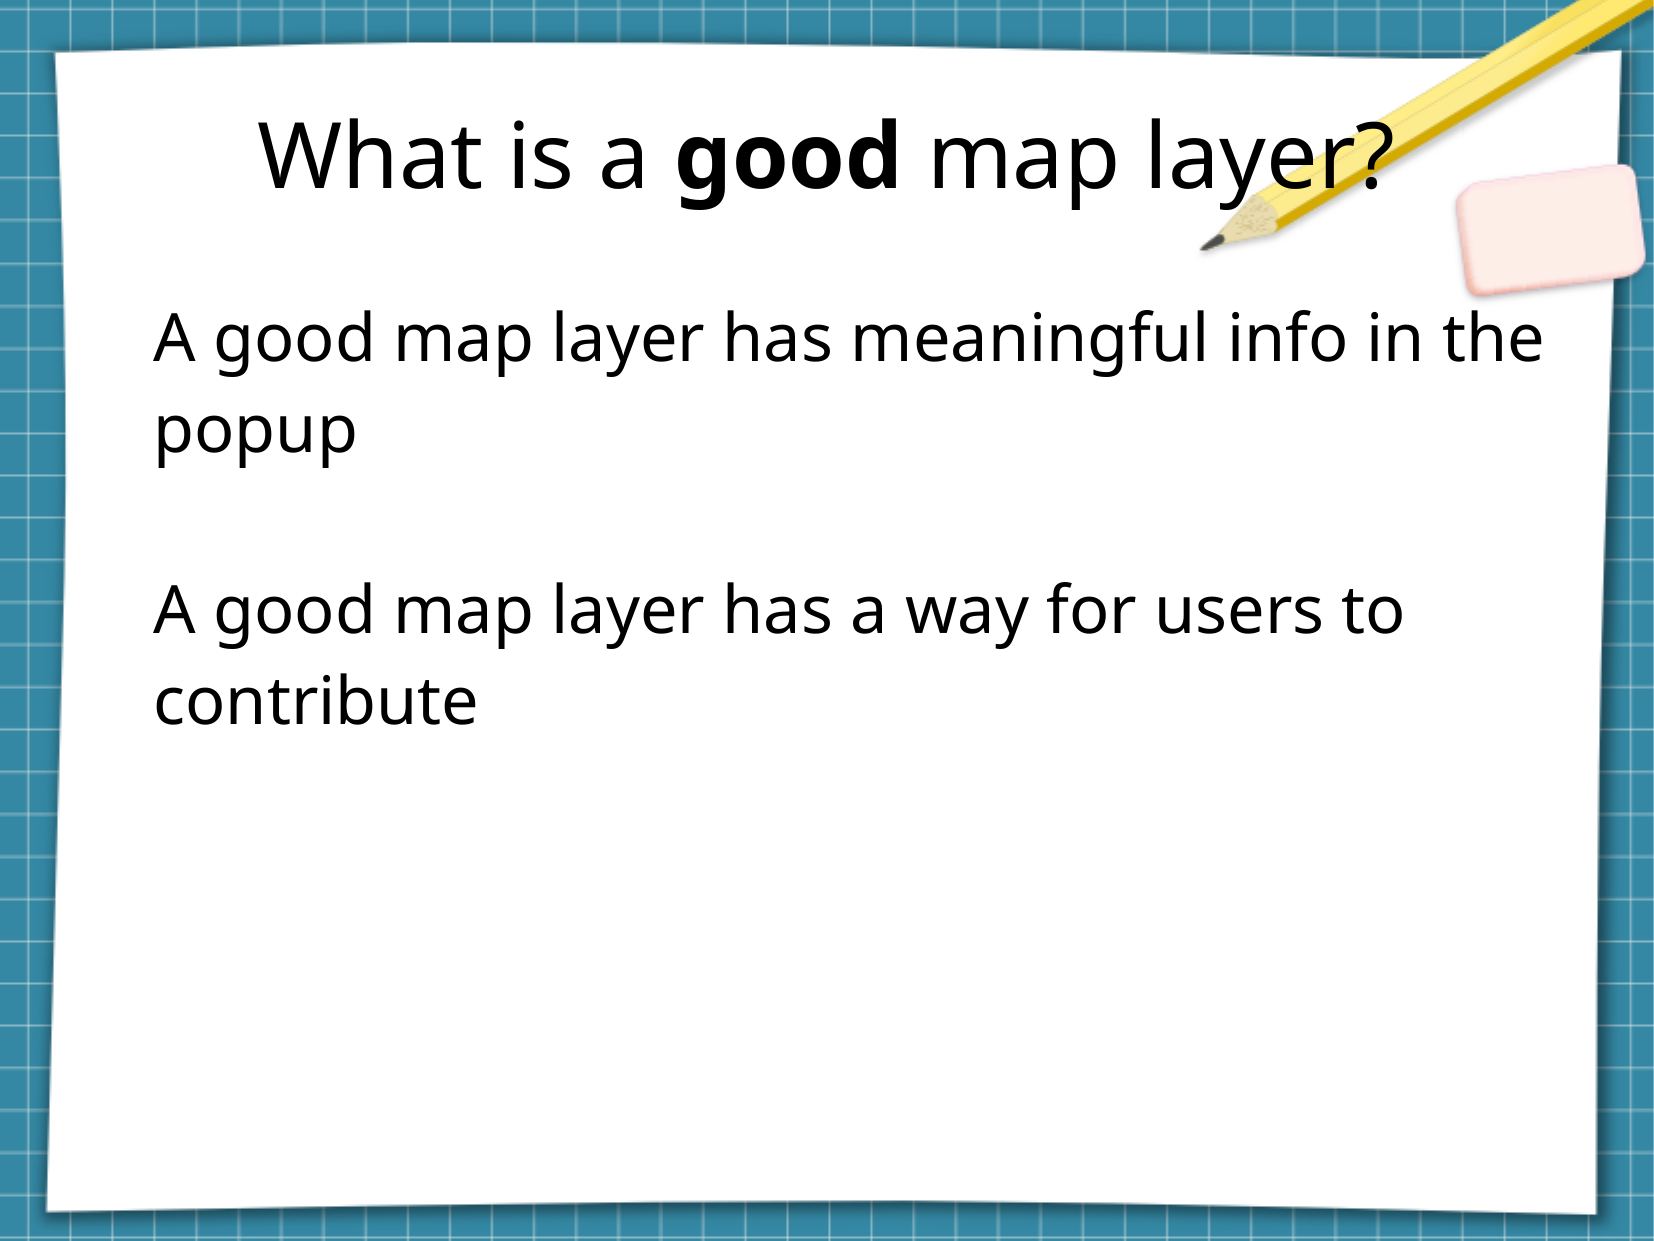

# What is a good map layer?
A good map layer has meaningful info in the popup
A good map layer has a way for users to contribute